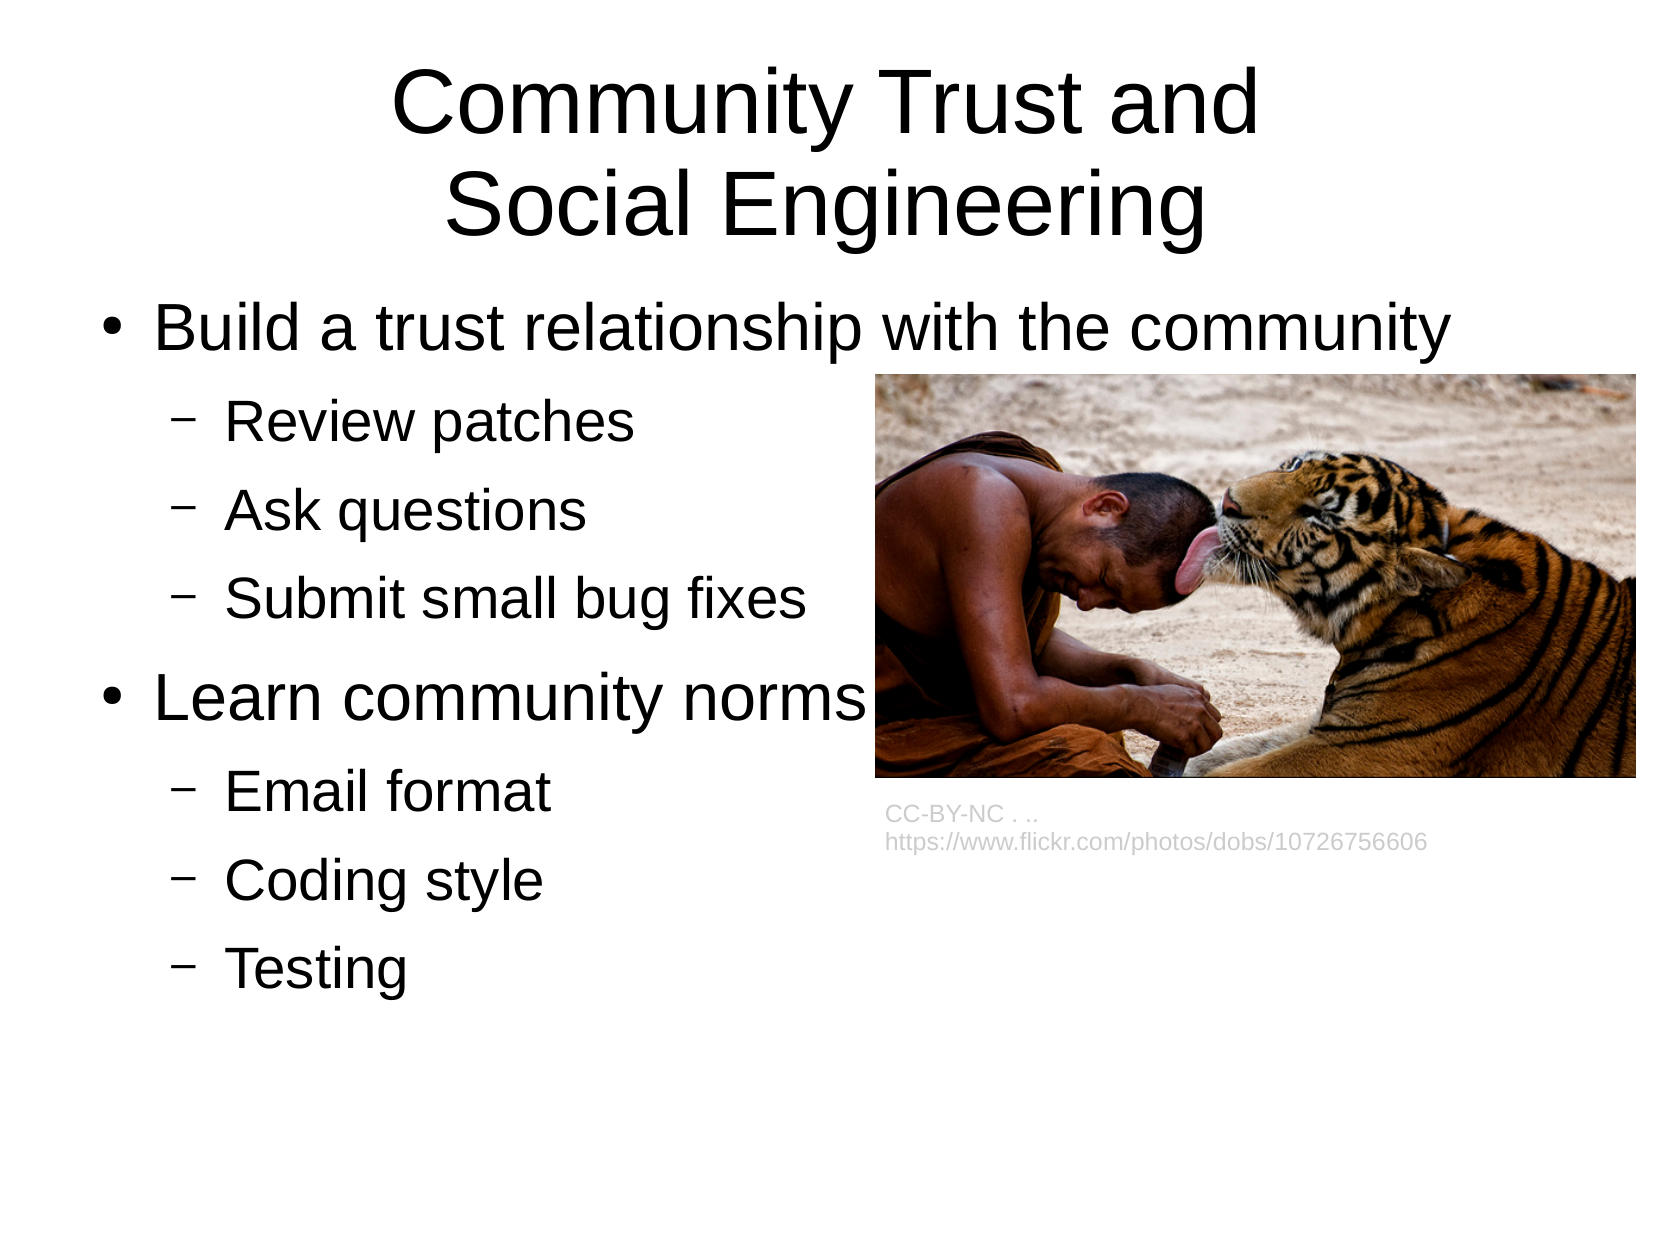

# Community Trust and Social Engineering
Build a trust relationship with the community
Review patches
Ask questions
Submit small bug fixes
Learn community norms
Email format
Coding style
Testing
CC-BY-NC . ..
https://www.flickr.com/photos/dobs/10726756606